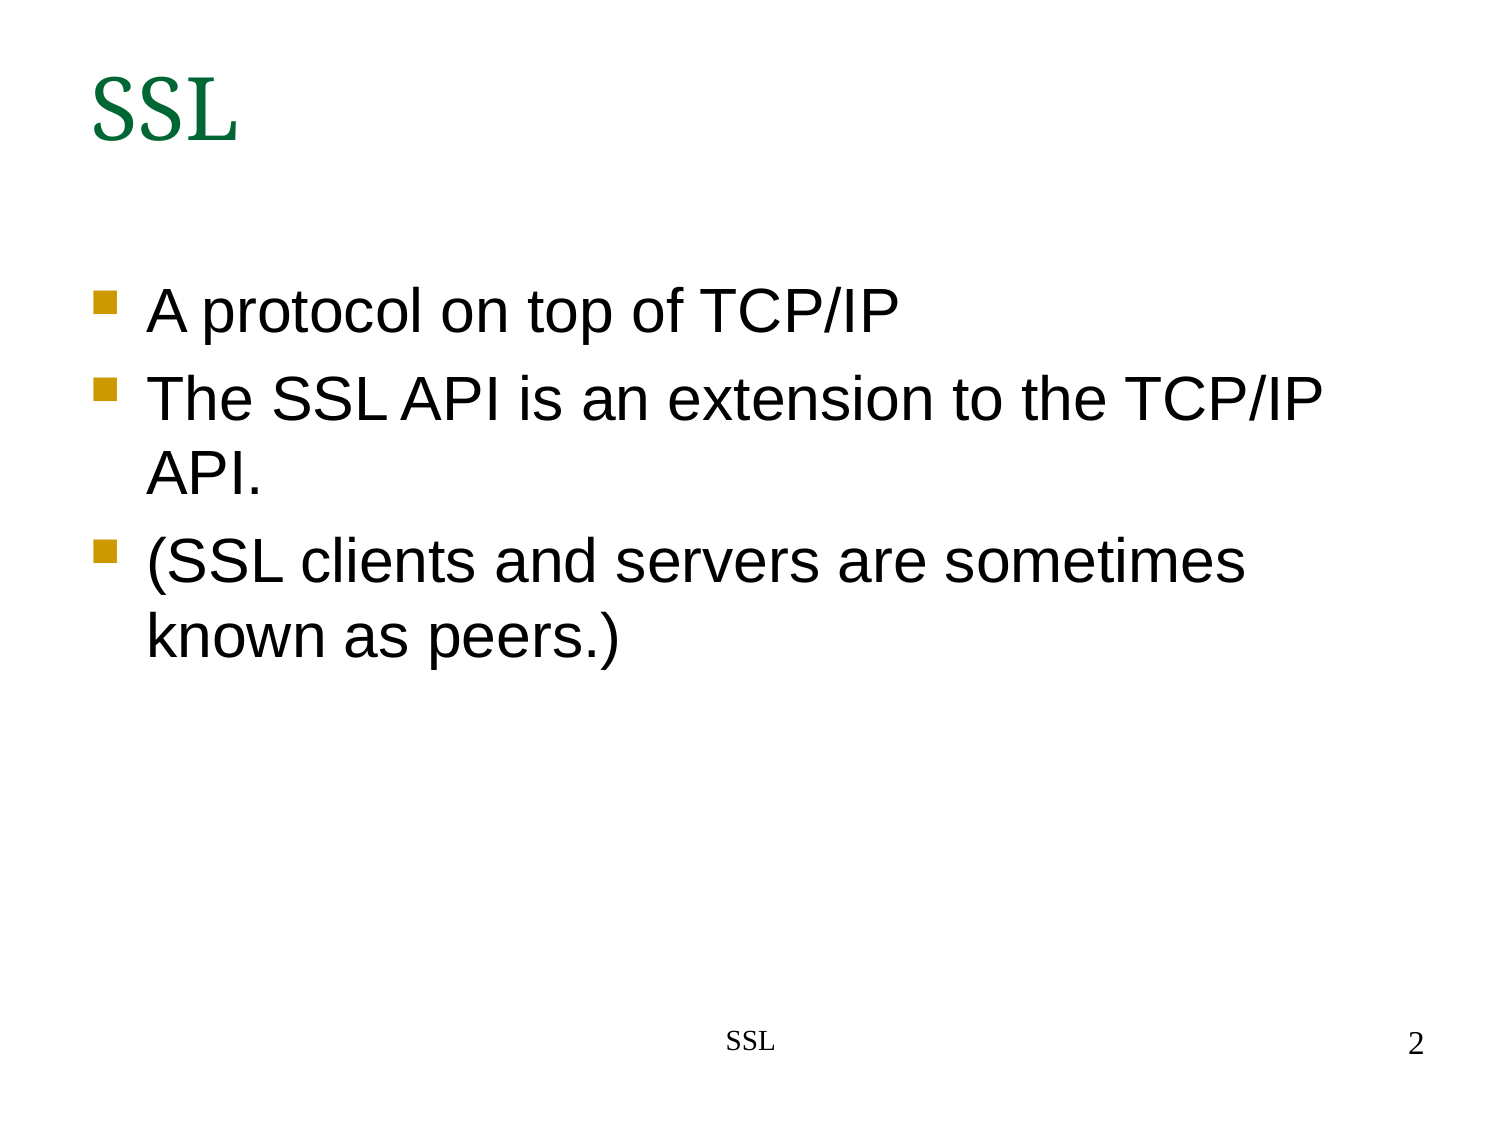

# SSL
A protocol on top of TCP/IP
The SSL API is an extension to the TCP/IP API.
(SSL clients and servers are sometimes known as peers.)
SSL
2